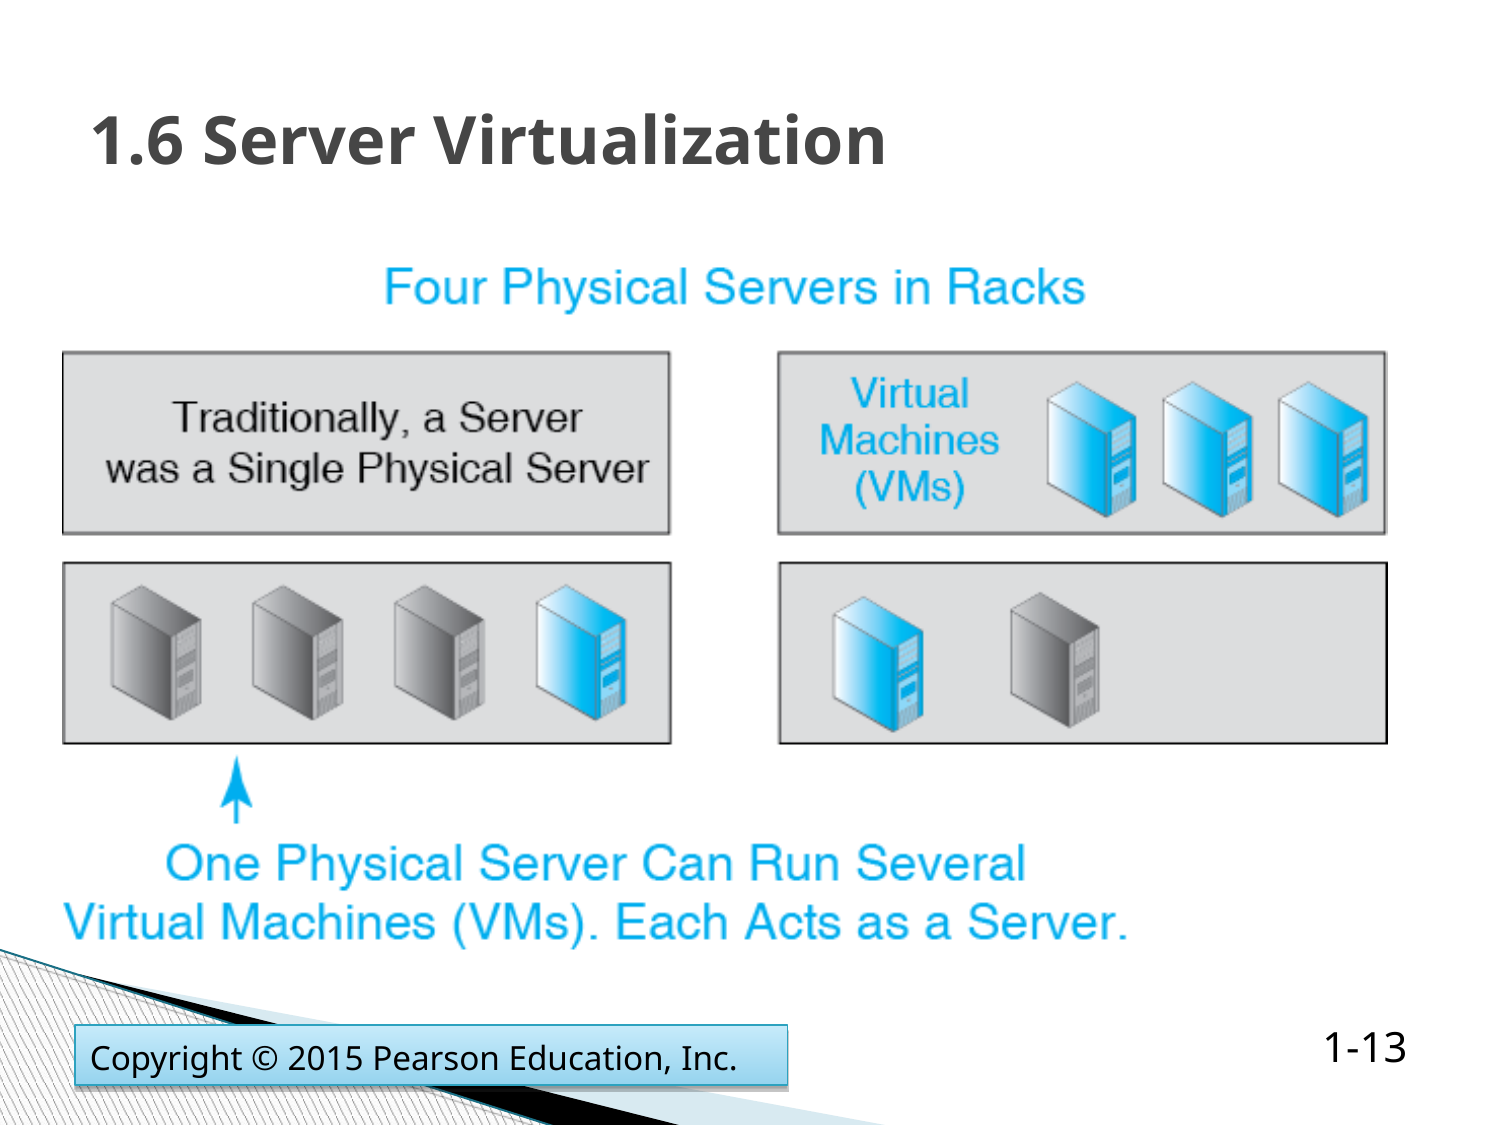

# 1.6 Server Virtualization
Copyright © 2015 Pearson Education, Inc.